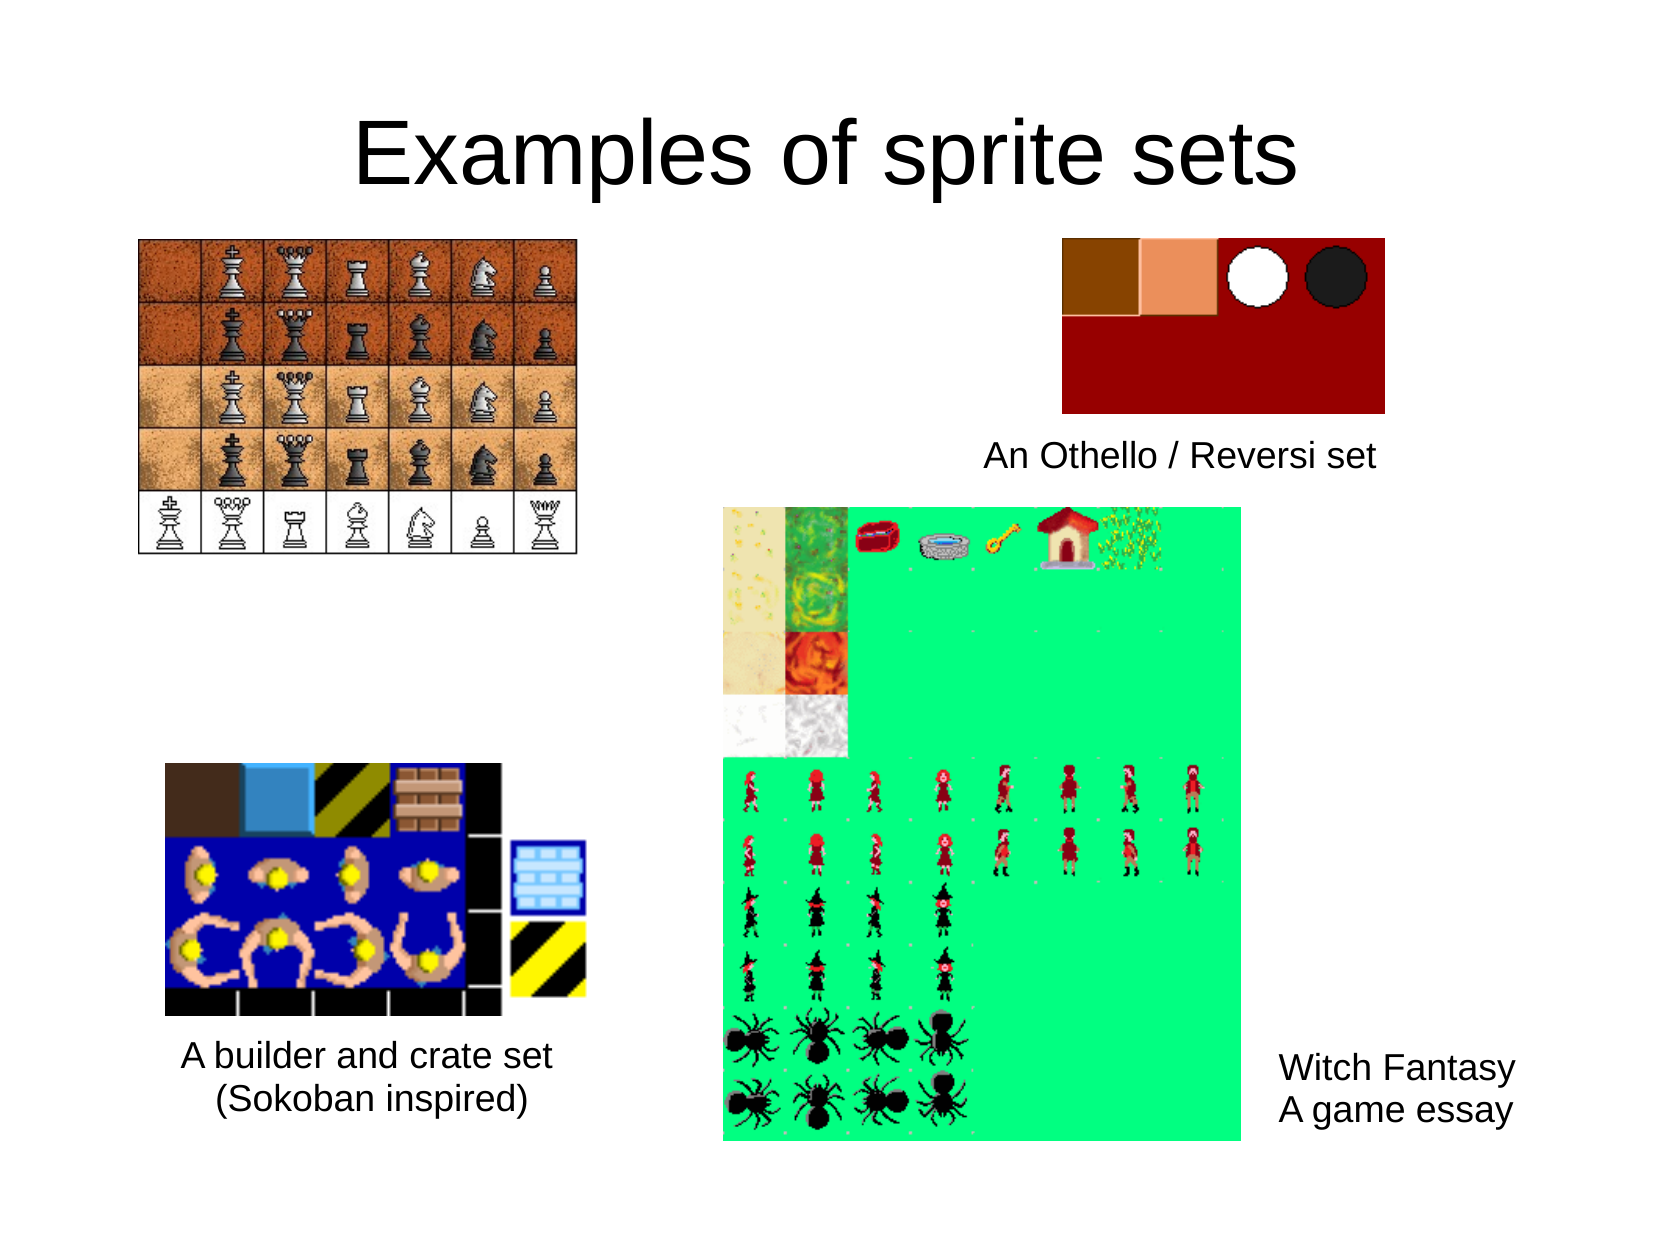

# Examples of sprite sets
An Othello / Reversi set
A builder and crate set (Sokoban inspired)
Witch Fantasy
A game essay